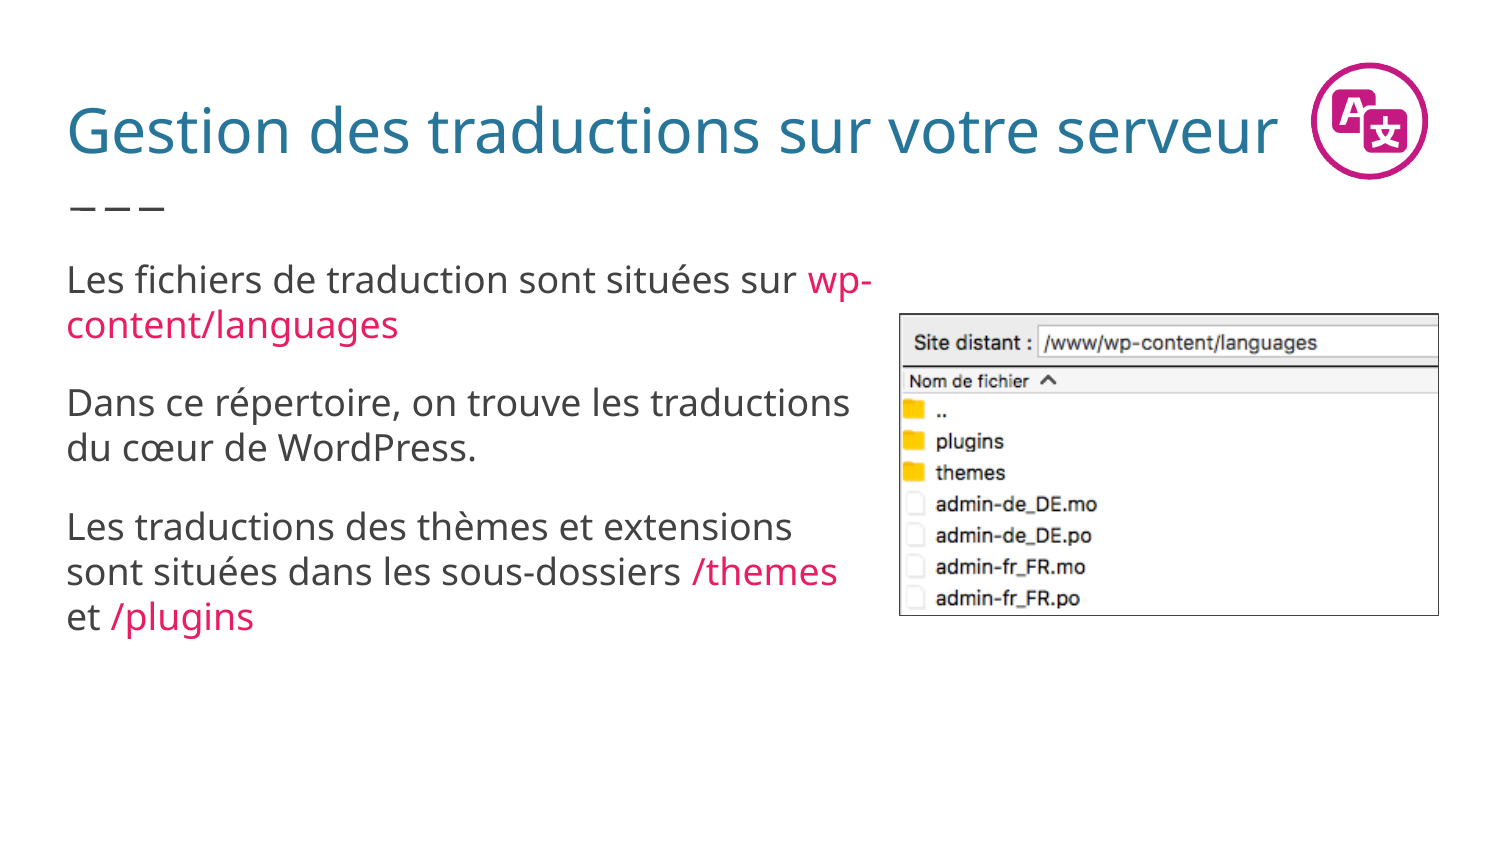

# Gestion des traductions sur votre serveur
Les fichiers de traduction sont situées sur wp-content/languages
Dans ce répertoire, on trouve les traductions du cœur de WordPress.
Les traductions des thèmes et extensions sont situées dans les sous-dossiers /themes et /plugins